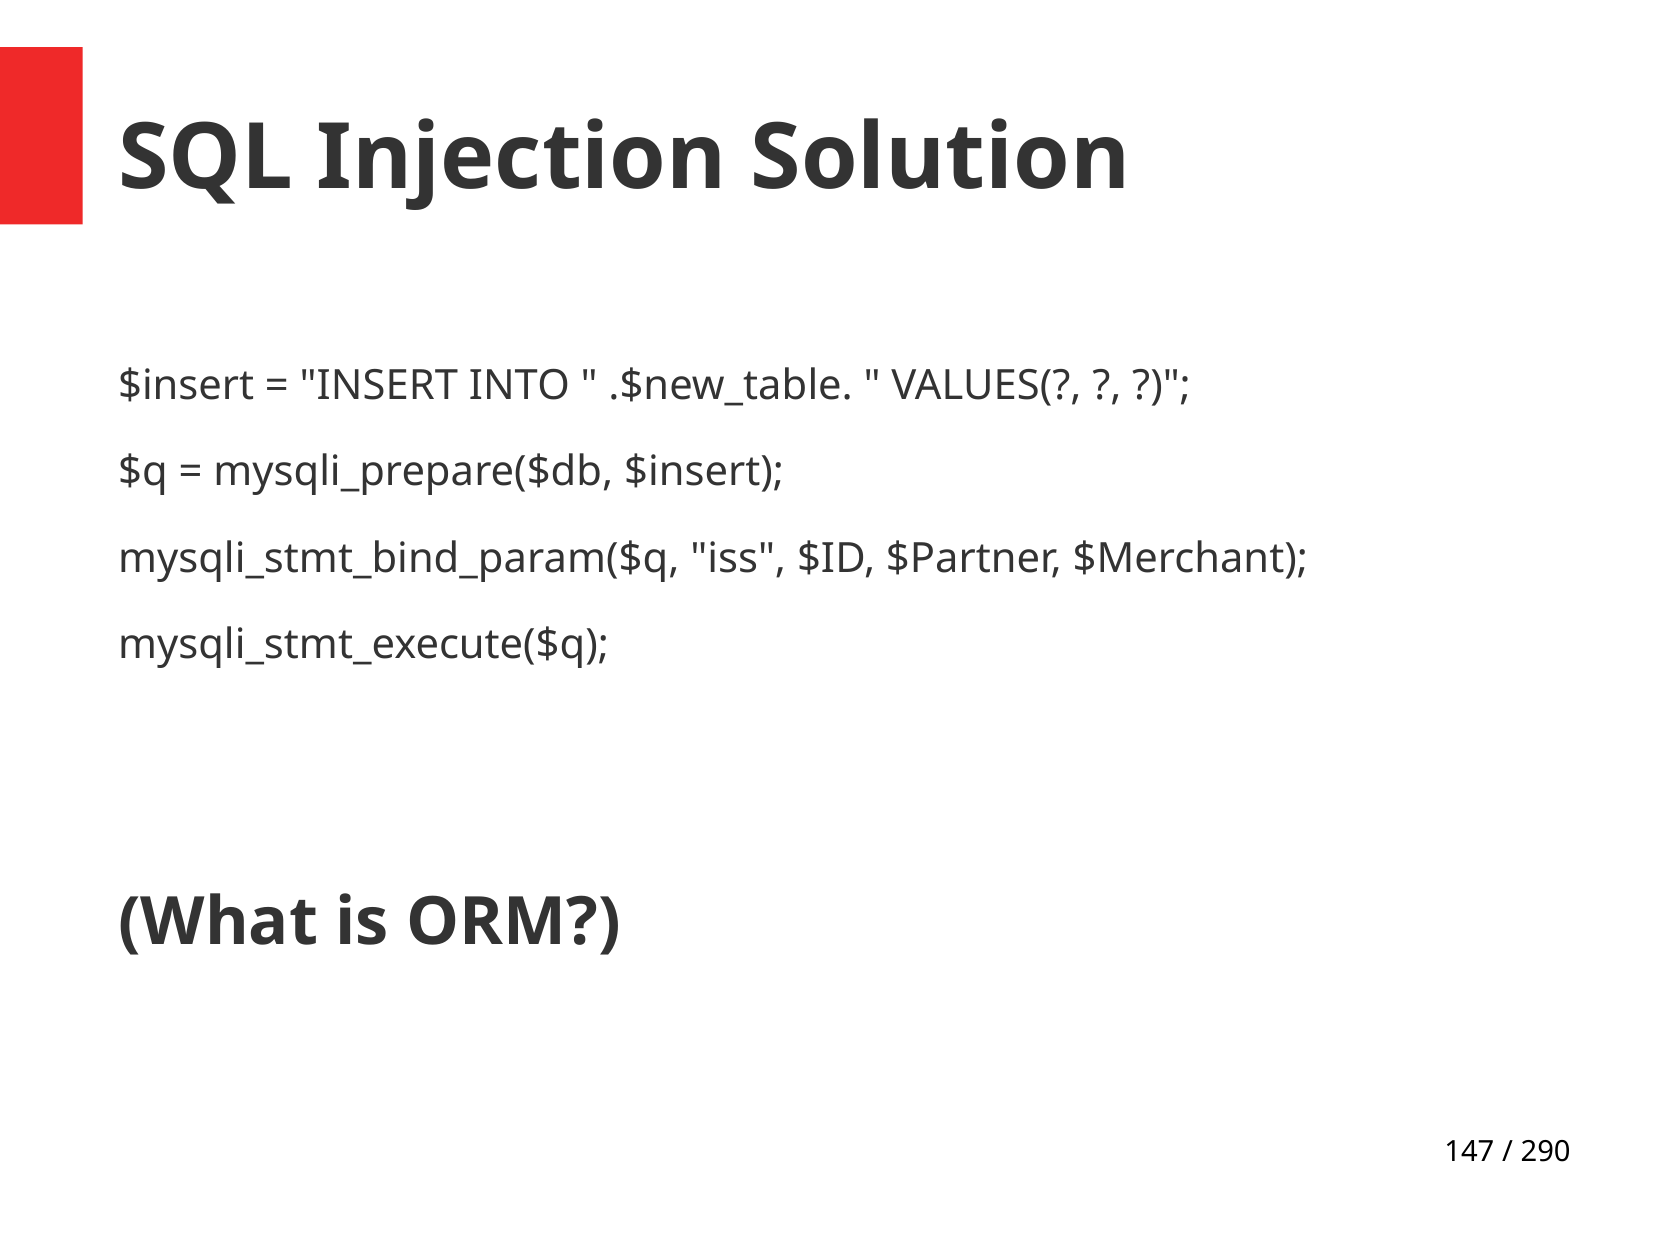

# SQL Injection Solution
$insert = "INSERT INTO " .$new_table. " VALUES(?, ?, ?)";
$q = mysqli_prepare($db, $insert);
mysqli_stmt_bind_param($q, "iss", $ID, $Partner, $Merchant);
mysqli_stmt_execute($q);
(What is ORM?)
147